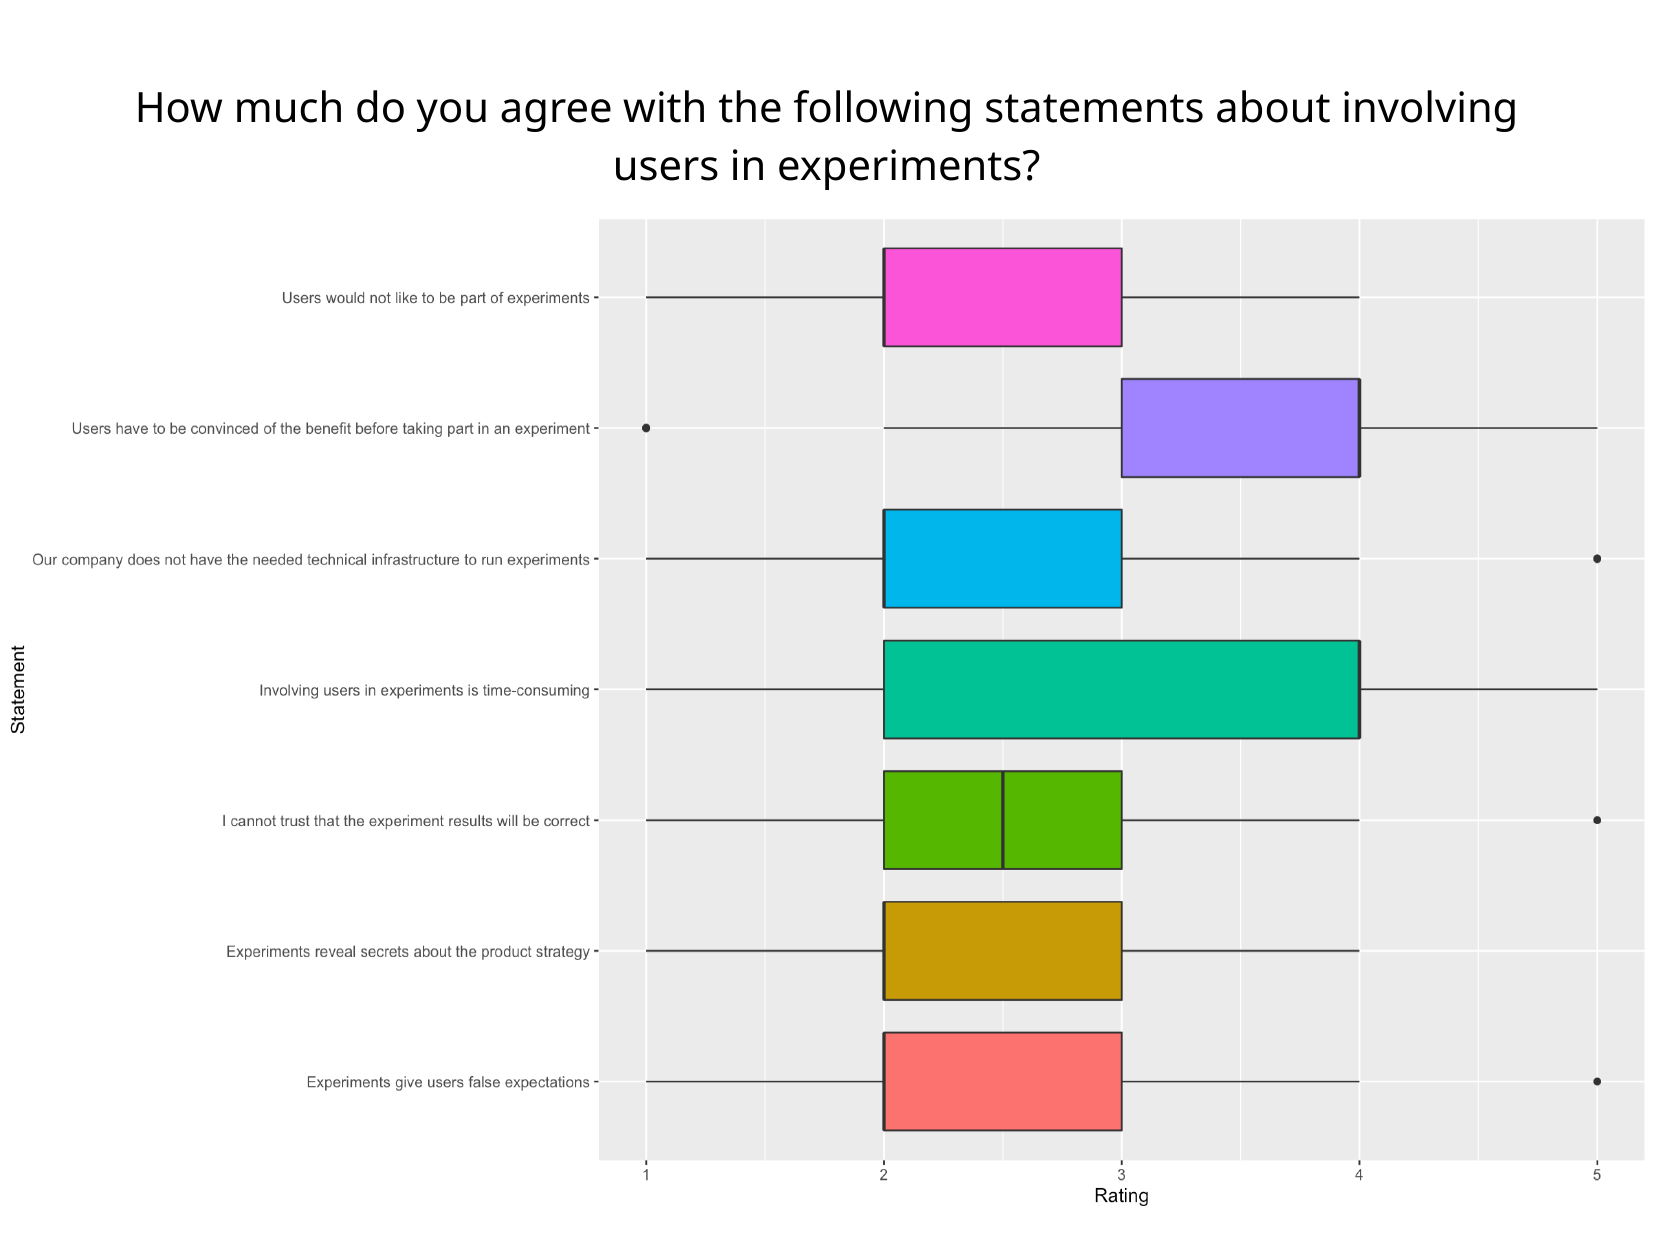

# How much do you agree with the following statements about involving users in experiments?